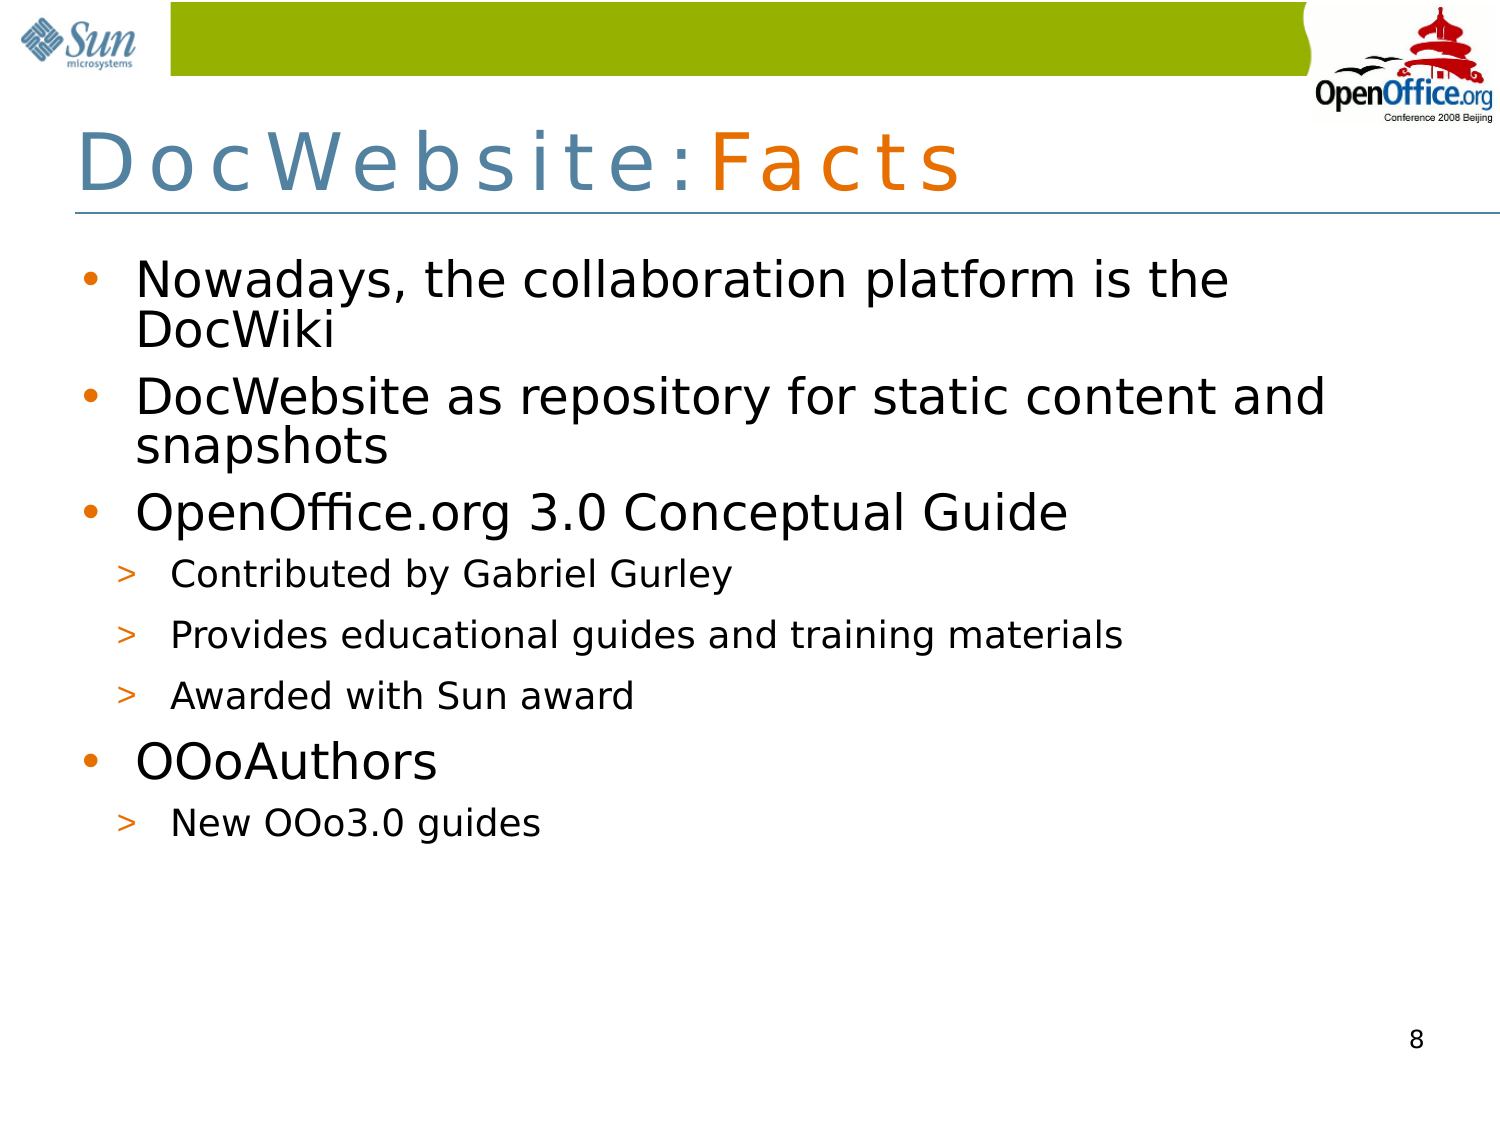

# DocWebsite:Facts
Nowadays, the collaboration platform is the DocWiki
DocWebsite as repository for static content and snapshots
OpenOffice.org 3.0 Conceptual Guide
Contributed by Gabriel Gurley
Provides educational guides and training materials
Awarded with Sun award
OOoAuthors
New OOo3.0 guides
8